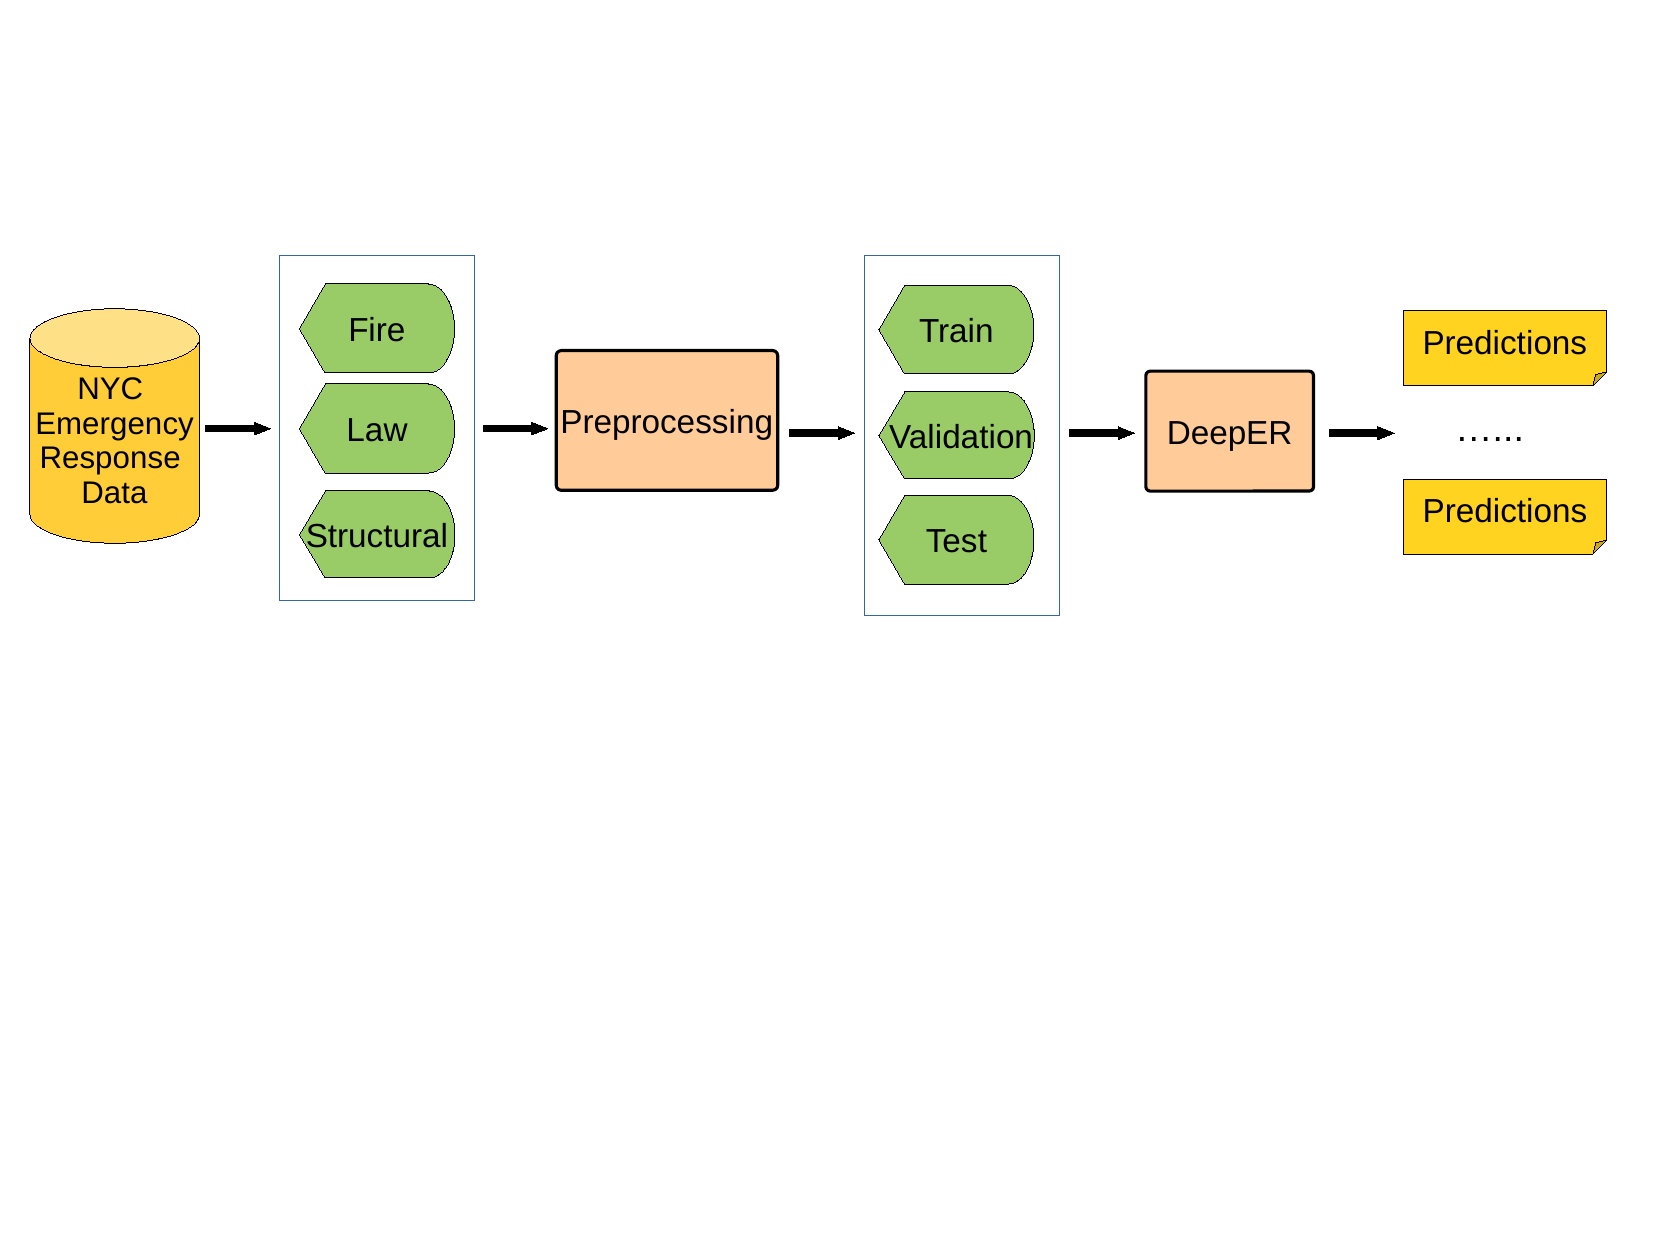

Fire
Train
NYC
Emergency
Response
Data
Predictions
Preprocessing
DeepER
Law
 Validation
…...
Predictions
Structural
Test